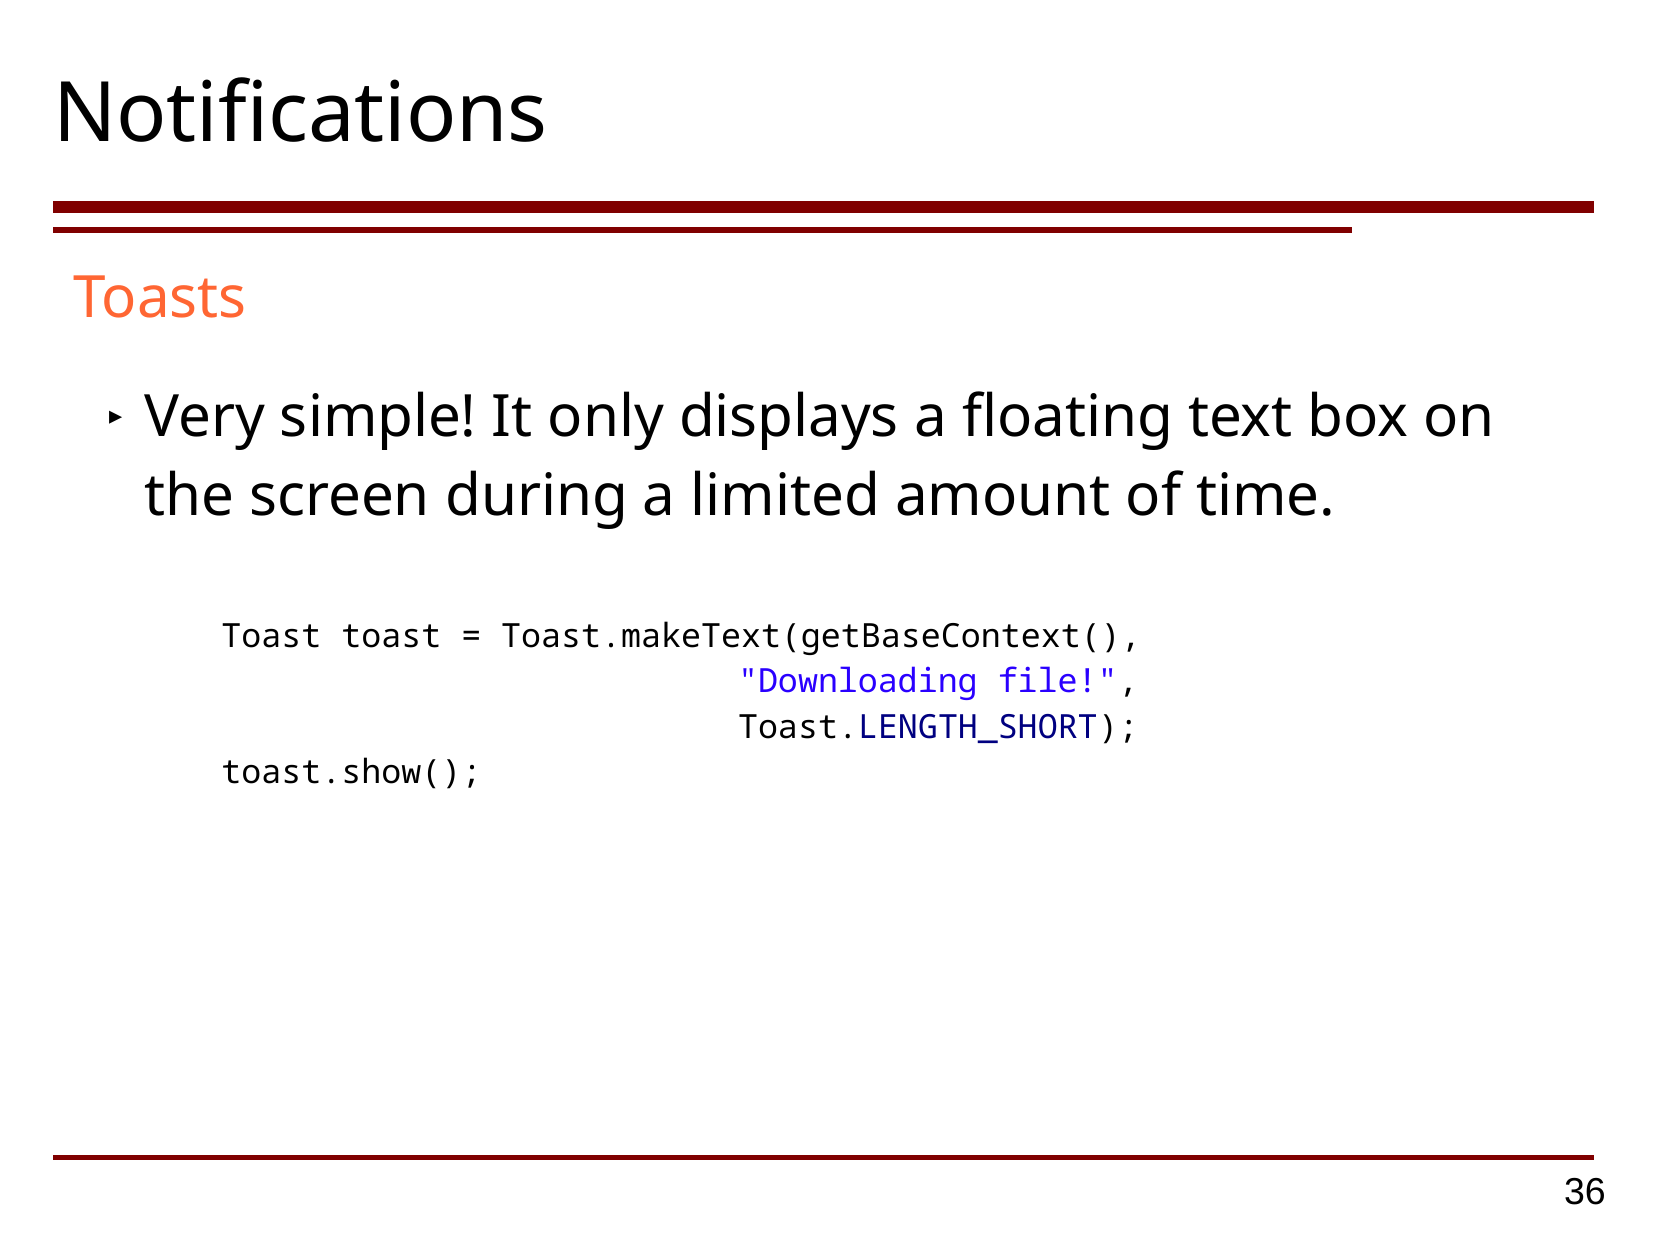

# Notifications
Toasts
Very simple! It only displays a floating text box on the screen during a limited amount of time.
		Toast toast = Toast.makeText(getBaseContext(),
									"Downloading file!",
									Toast.LENGTH_SHORT);
		toast.show();